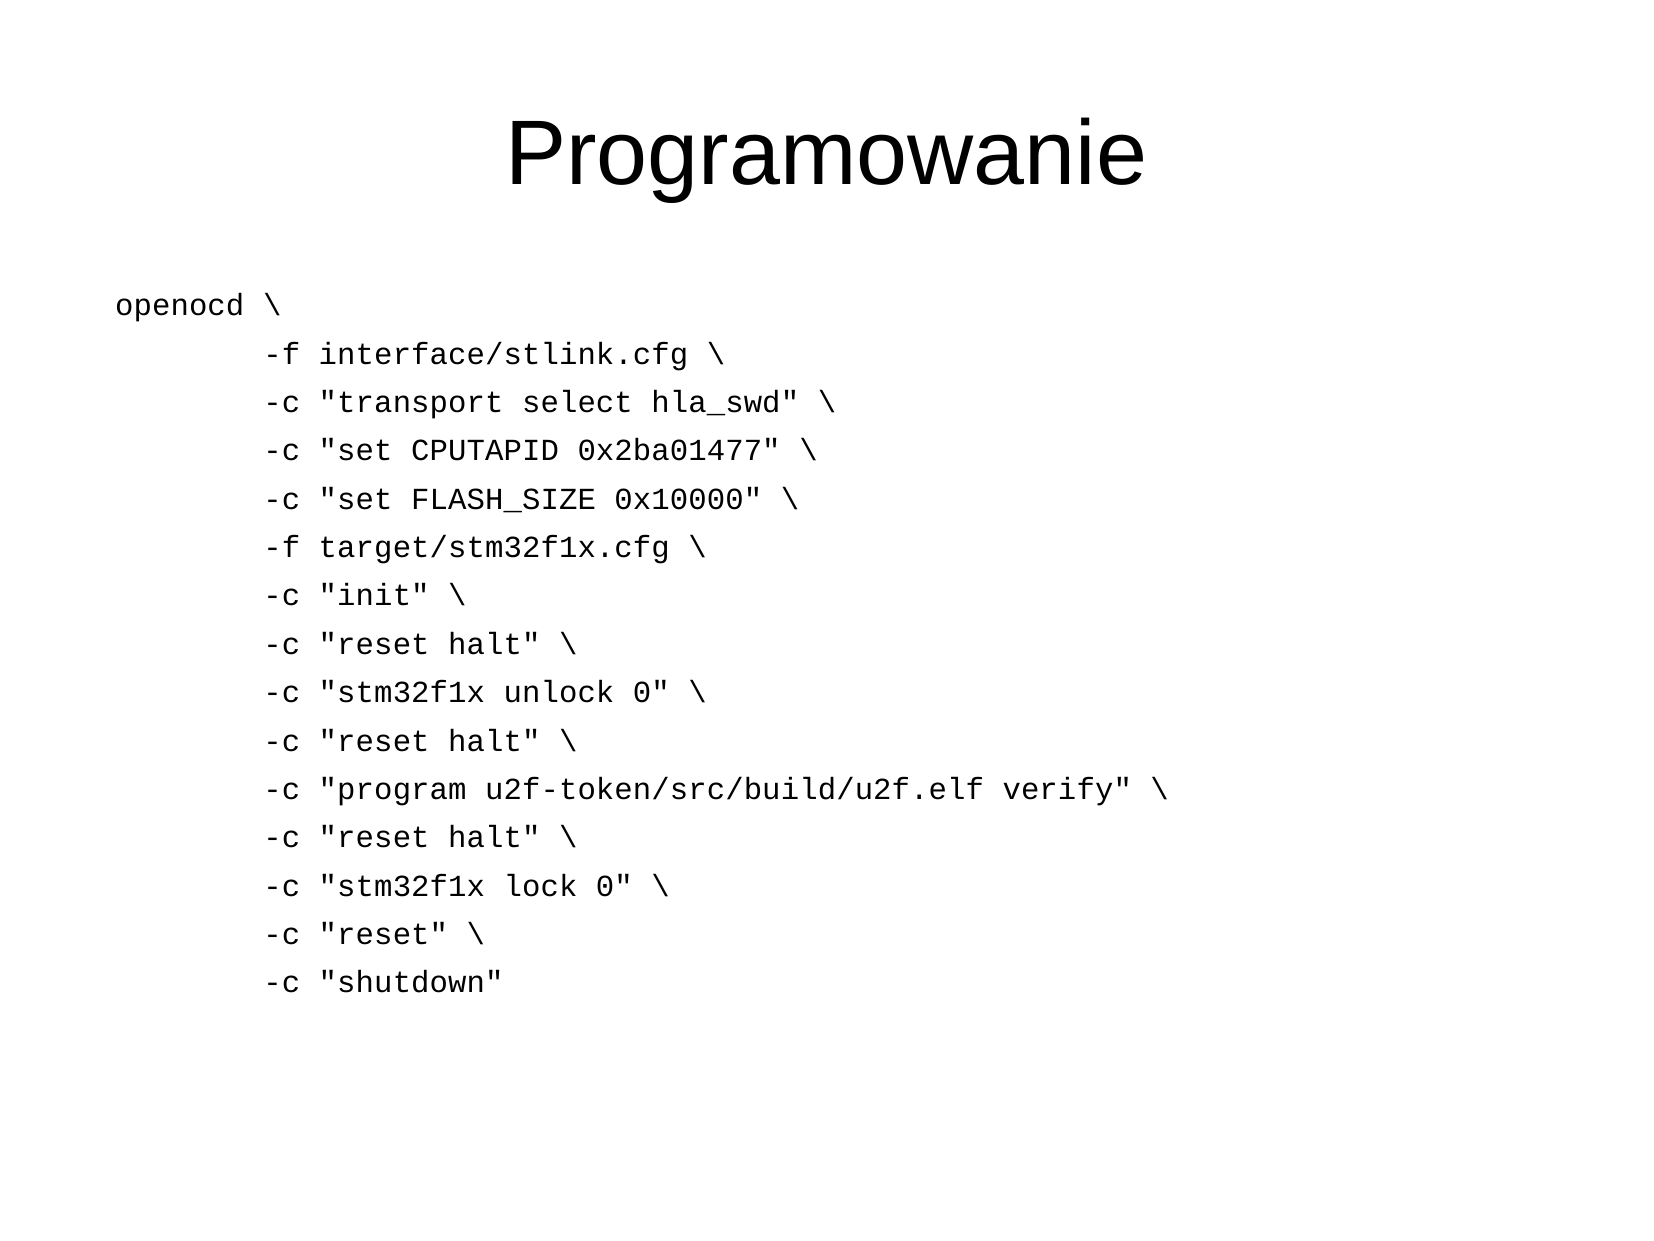

# Programowanie
openocd \
 -f interface/stlink.cfg \
 -c "transport select hla_swd" \
 -c "set CPUTAPID 0x2ba01477" \
 -c "set FLASH_SIZE 0x10000" \
 -f target/stm32f1x.cfg \
 -c "init" \
 -c "reset halt" \
 -c "stm32f1x unlock 0" \
 -c "reset halt" \
 -c "program u2f-token/src/build/u2f.elf verify" \
 -c "reset halt" \
 -c "stm32f1x lock 0" \
 -c "reset" \
 -c "shutdown"